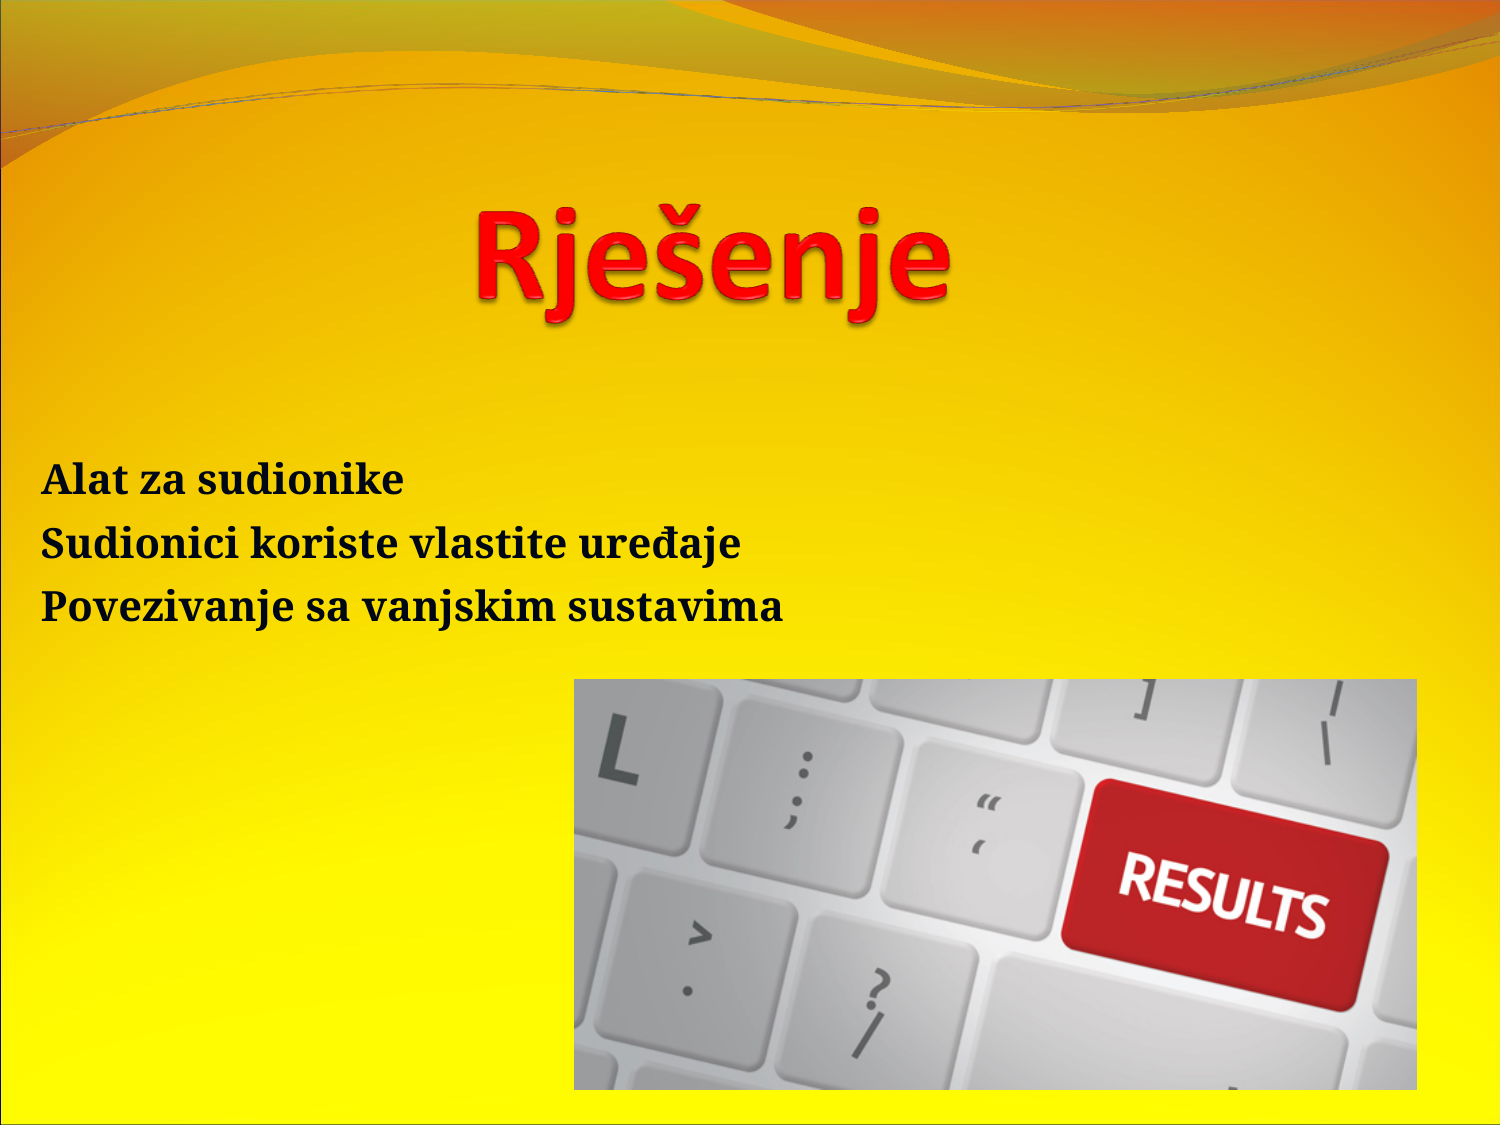

Alat za sudionike
Sudionici koriste vlastite uređaje
Povezivanje sa vanjskim sustavima